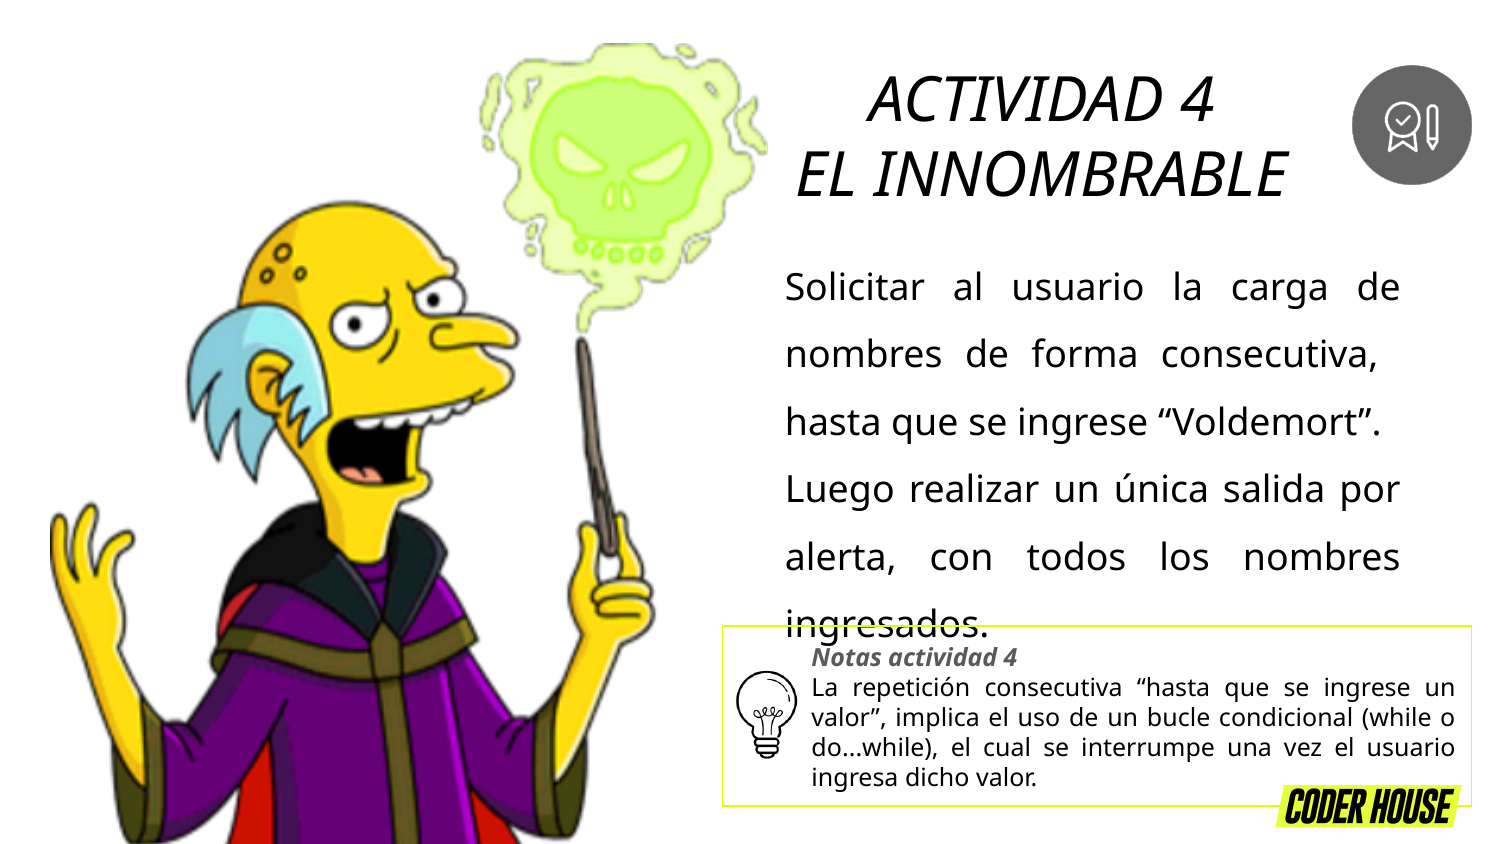

ACTIVIDAD 4
EL INNOMBRABLE
Solicitar al usuario la carga de nombres de forma consecutiva, hasta que se ingrese “Voldemort”.
Luego realizar un única salida por alerta, con todos los nombres ingresados.
Notas actividad 4
La repetición consecutiva “hasta que se ingrese un valor”, implica el uso de un bucle condicional (while o do...while), el cual se interrumpe una vez el usuario ingresa dicho valor.